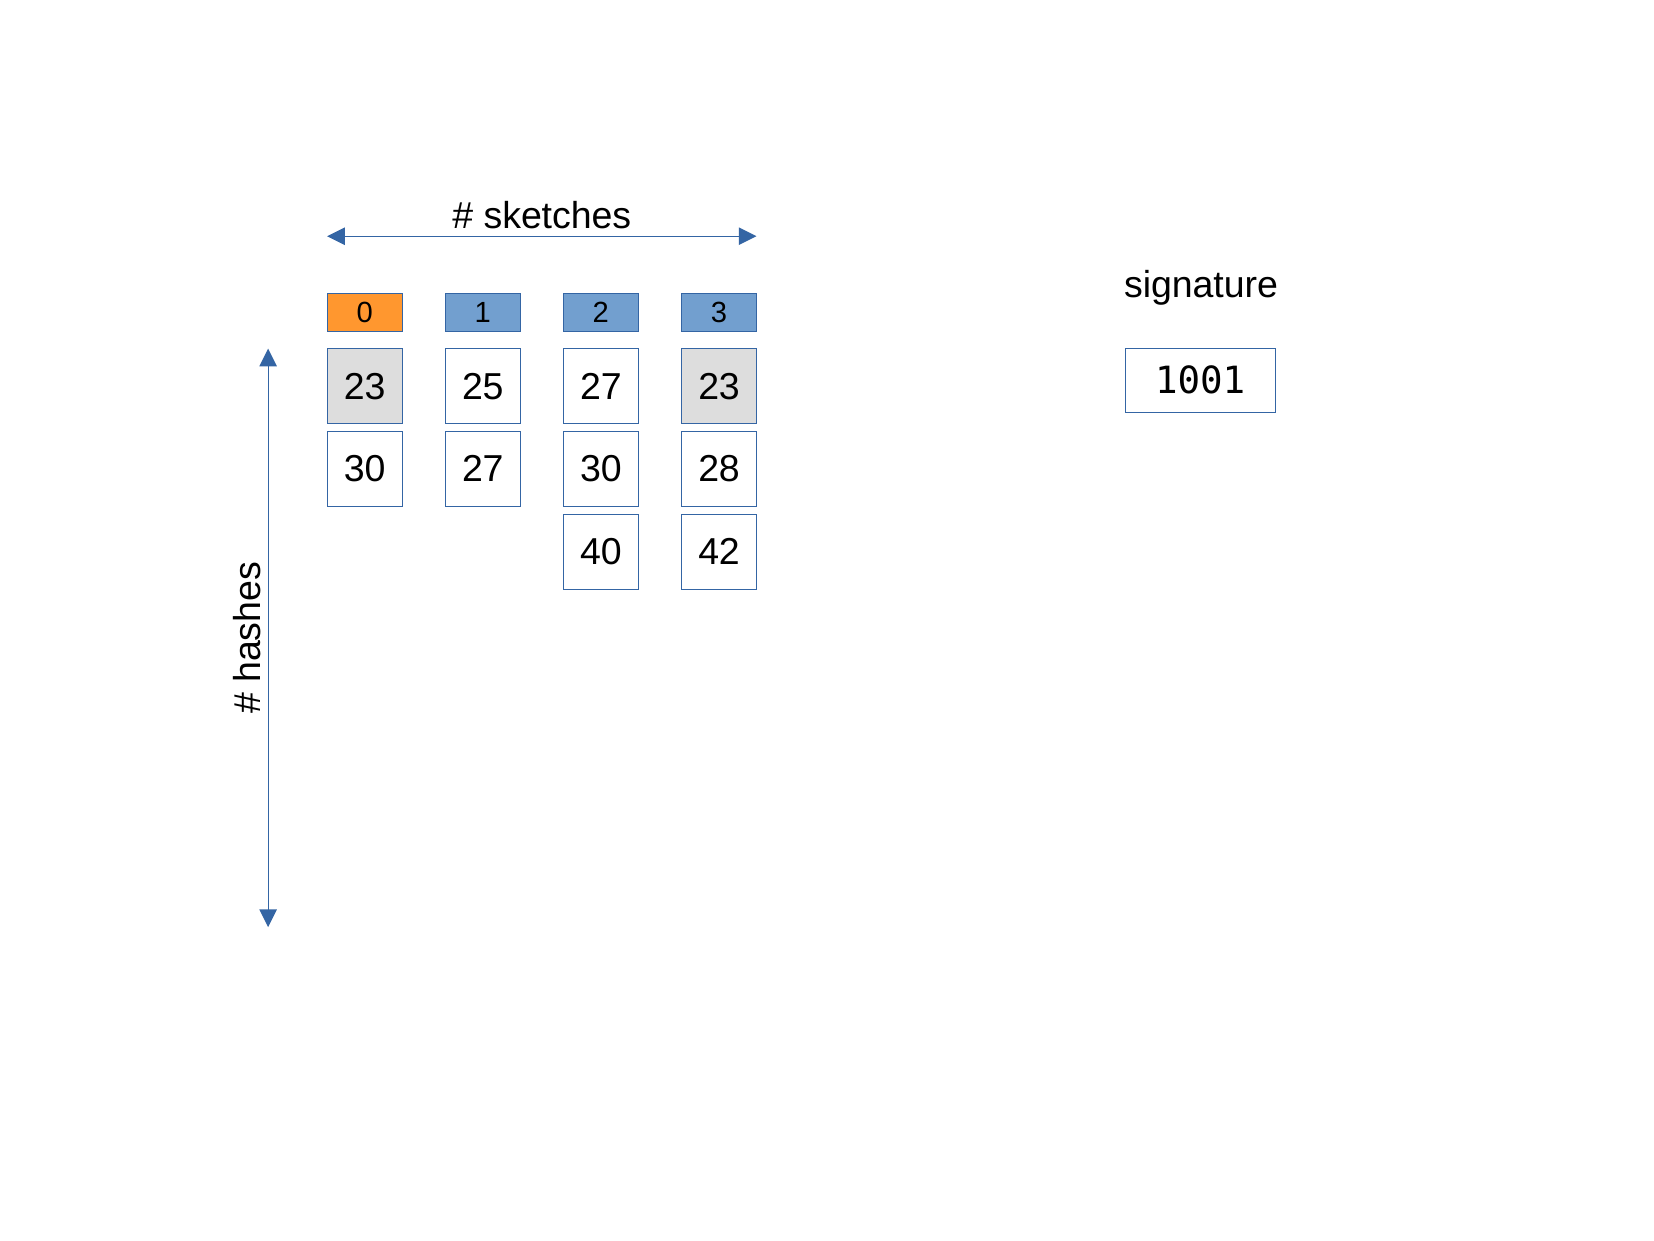

# sketches
signature
0
1
2
3
# hashes
23
30
25
27
27
30
40
23
28
42
1001